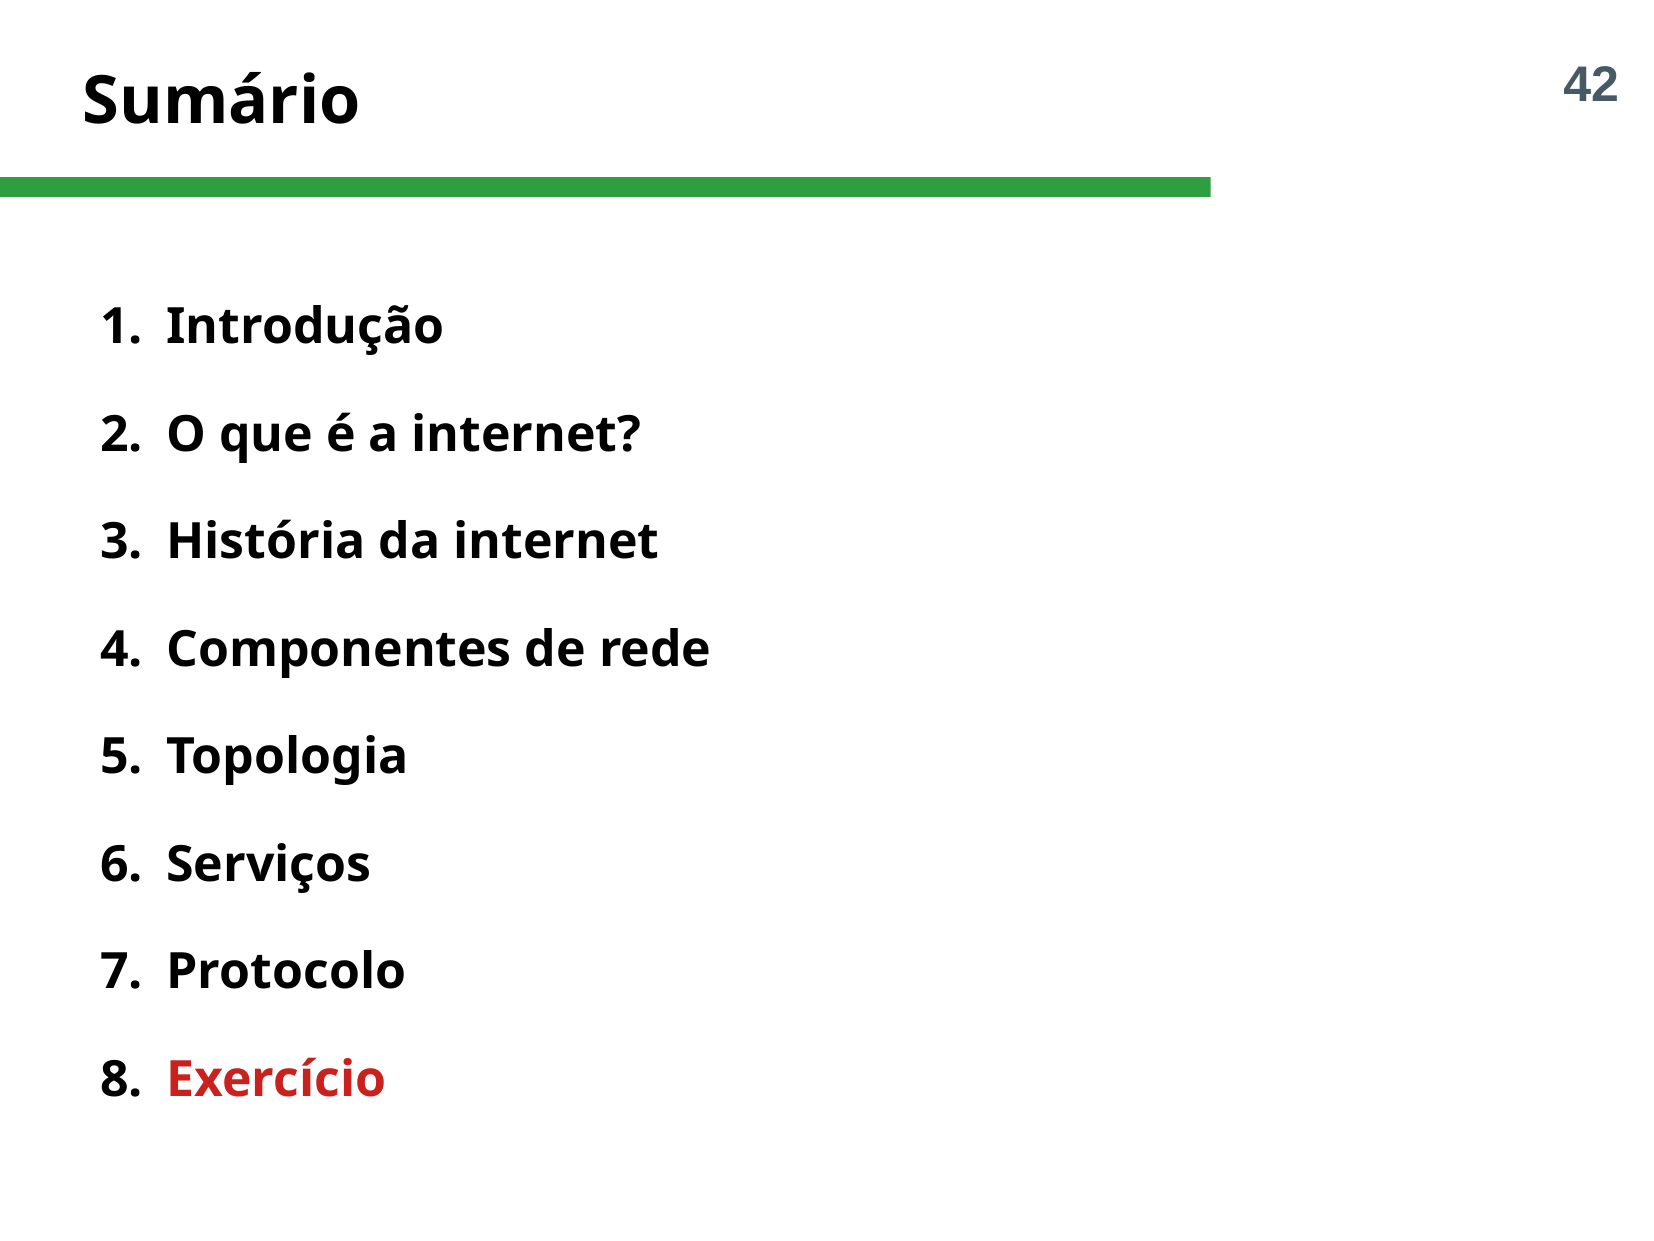

# Sumário
 Introdução
 O que é a internet?
 História da internet
 Componentes de rede
 Topologia
 Serviços
 Protocolo
 Exercício